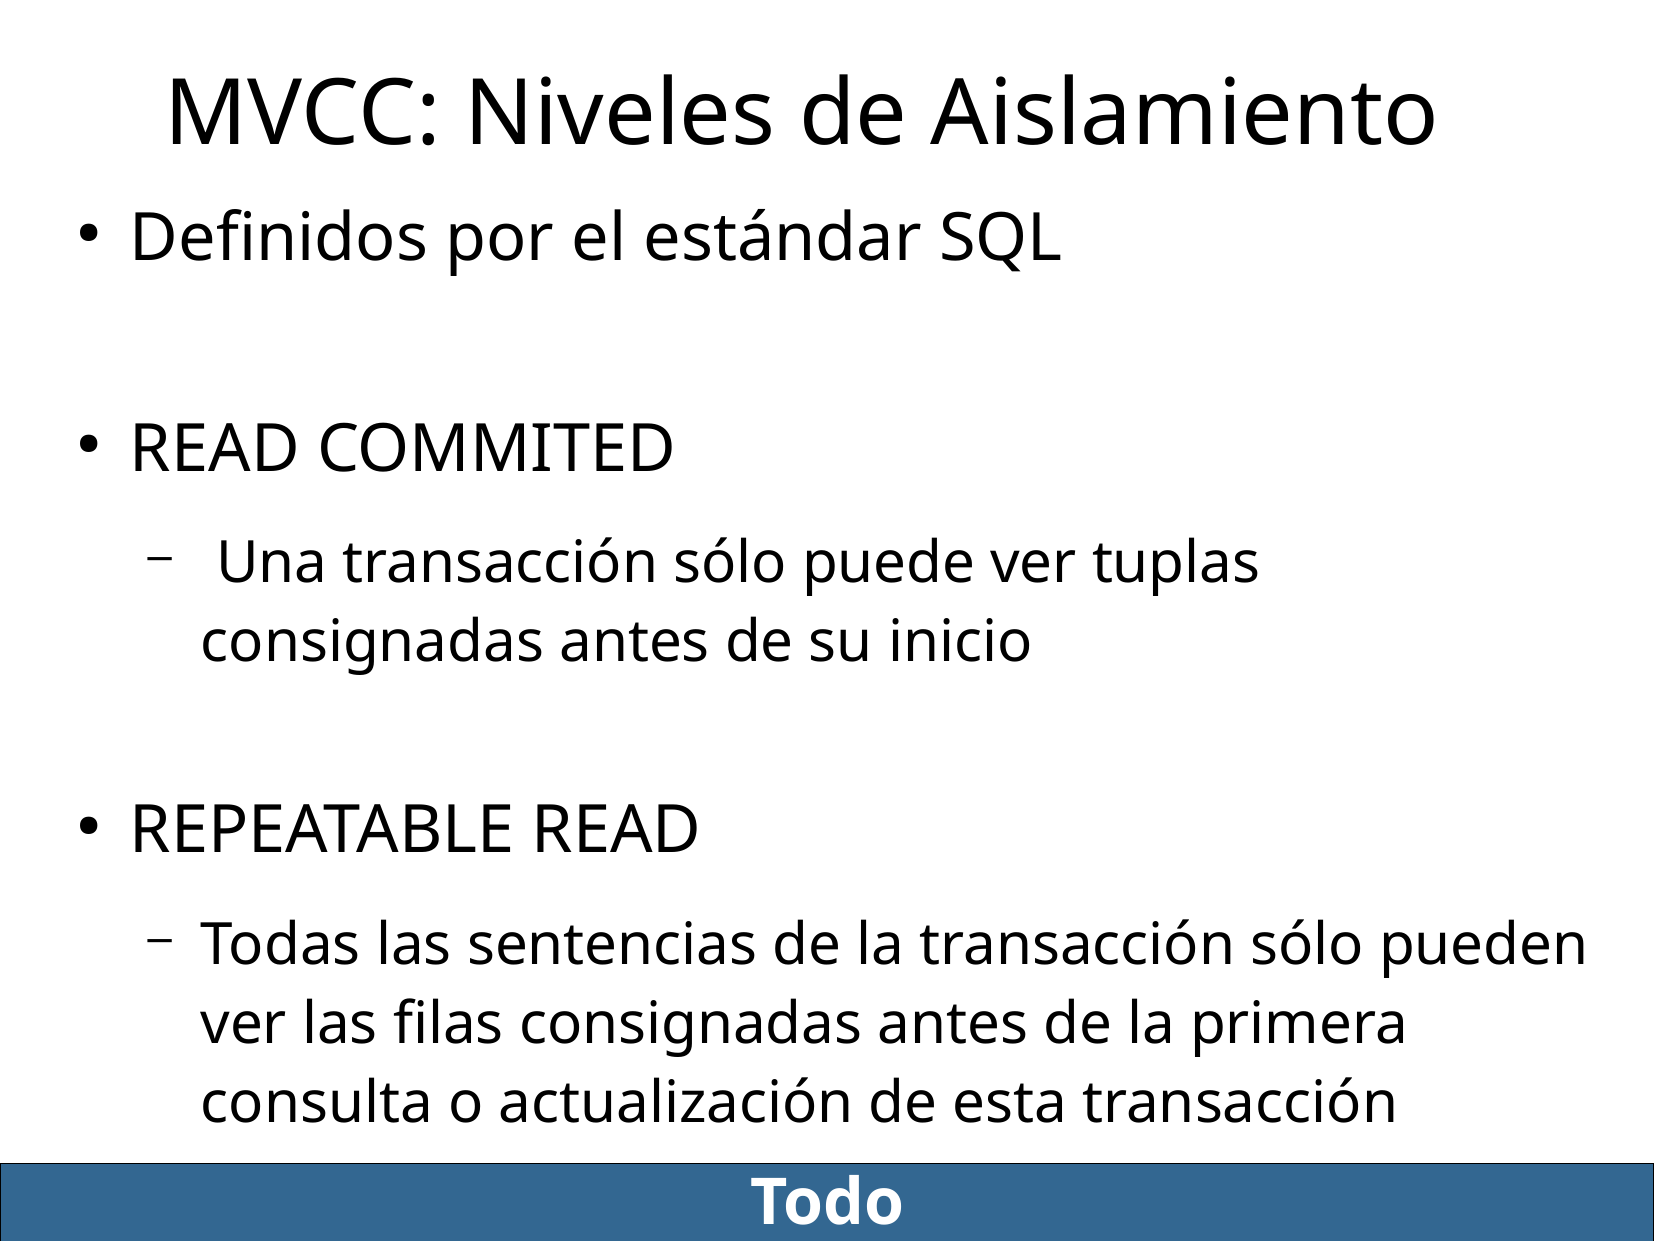

# MVCC: Niveles de Aislamiento
Definidos por el estándar SQL
READ COMMITED
 Una transacción sólo puede ver tuplas consignadas antes de su inicio
REPEATABLE READ
Todas las sentencias de la transacción sólo pueden ver las filas consignadas antes de la primera consulta o actualización de esta transacción